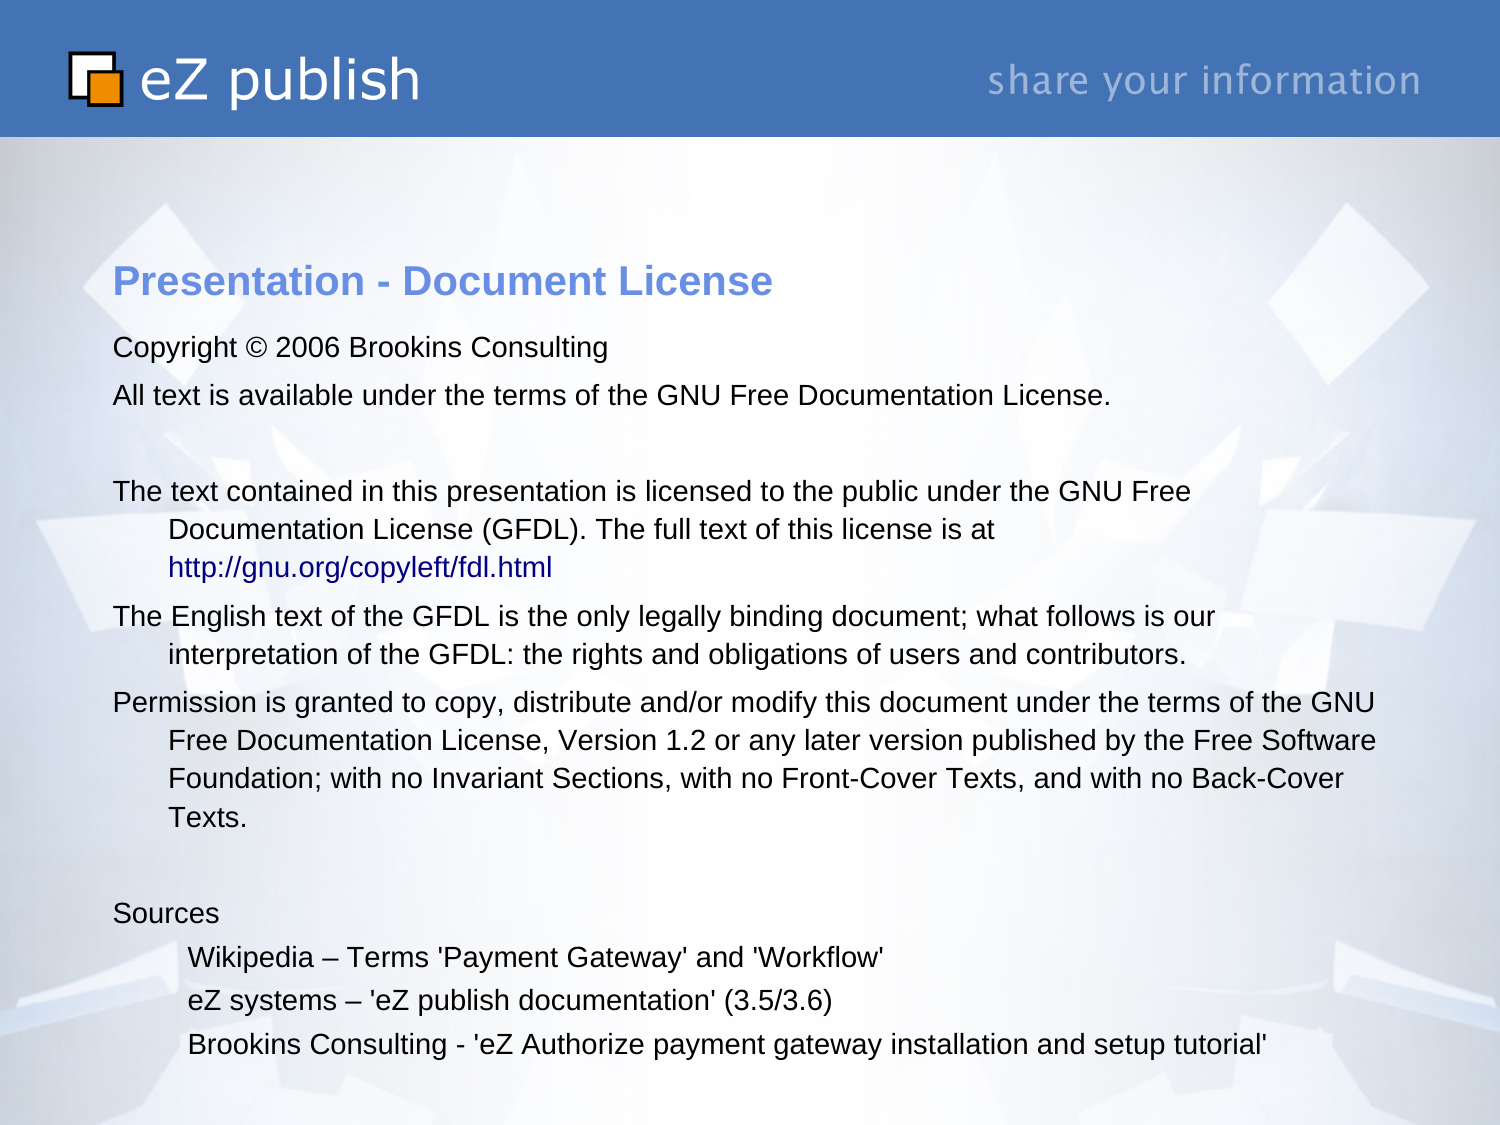

# Presentation - Document License
Copyright © 2006 Brookins Consulting
All text is available under the terms of the GNU Free Documentation License.
The text contained in this presentation is licensed to the public under the GNU Free Documentation License (GFDL). The full text of this license is at http://gnu.org/copyleft/fdl.html
The English text of the GFDL is the only legally binding document; what follows is our interpretation of the GFDL: the rights and obligations of users and contributors.
Permission is granted to copy, distribute and/or modify this document under the terms of the GNU Free Documentation License, Version 1.2 or any later version published by the Free Software Foundation; with no Invariant Sections, with no Front-Cover Texts, and with no Back-Cover Texts.
Sources
Wikipedia – Terms 'Payment Gateway' and 'Workflow'
eZ systems – 'eZ publish documentation' (3.5/3.6)
Brookins Consulting - 'eZ Authorize payment gateway installation and setup tutorial'